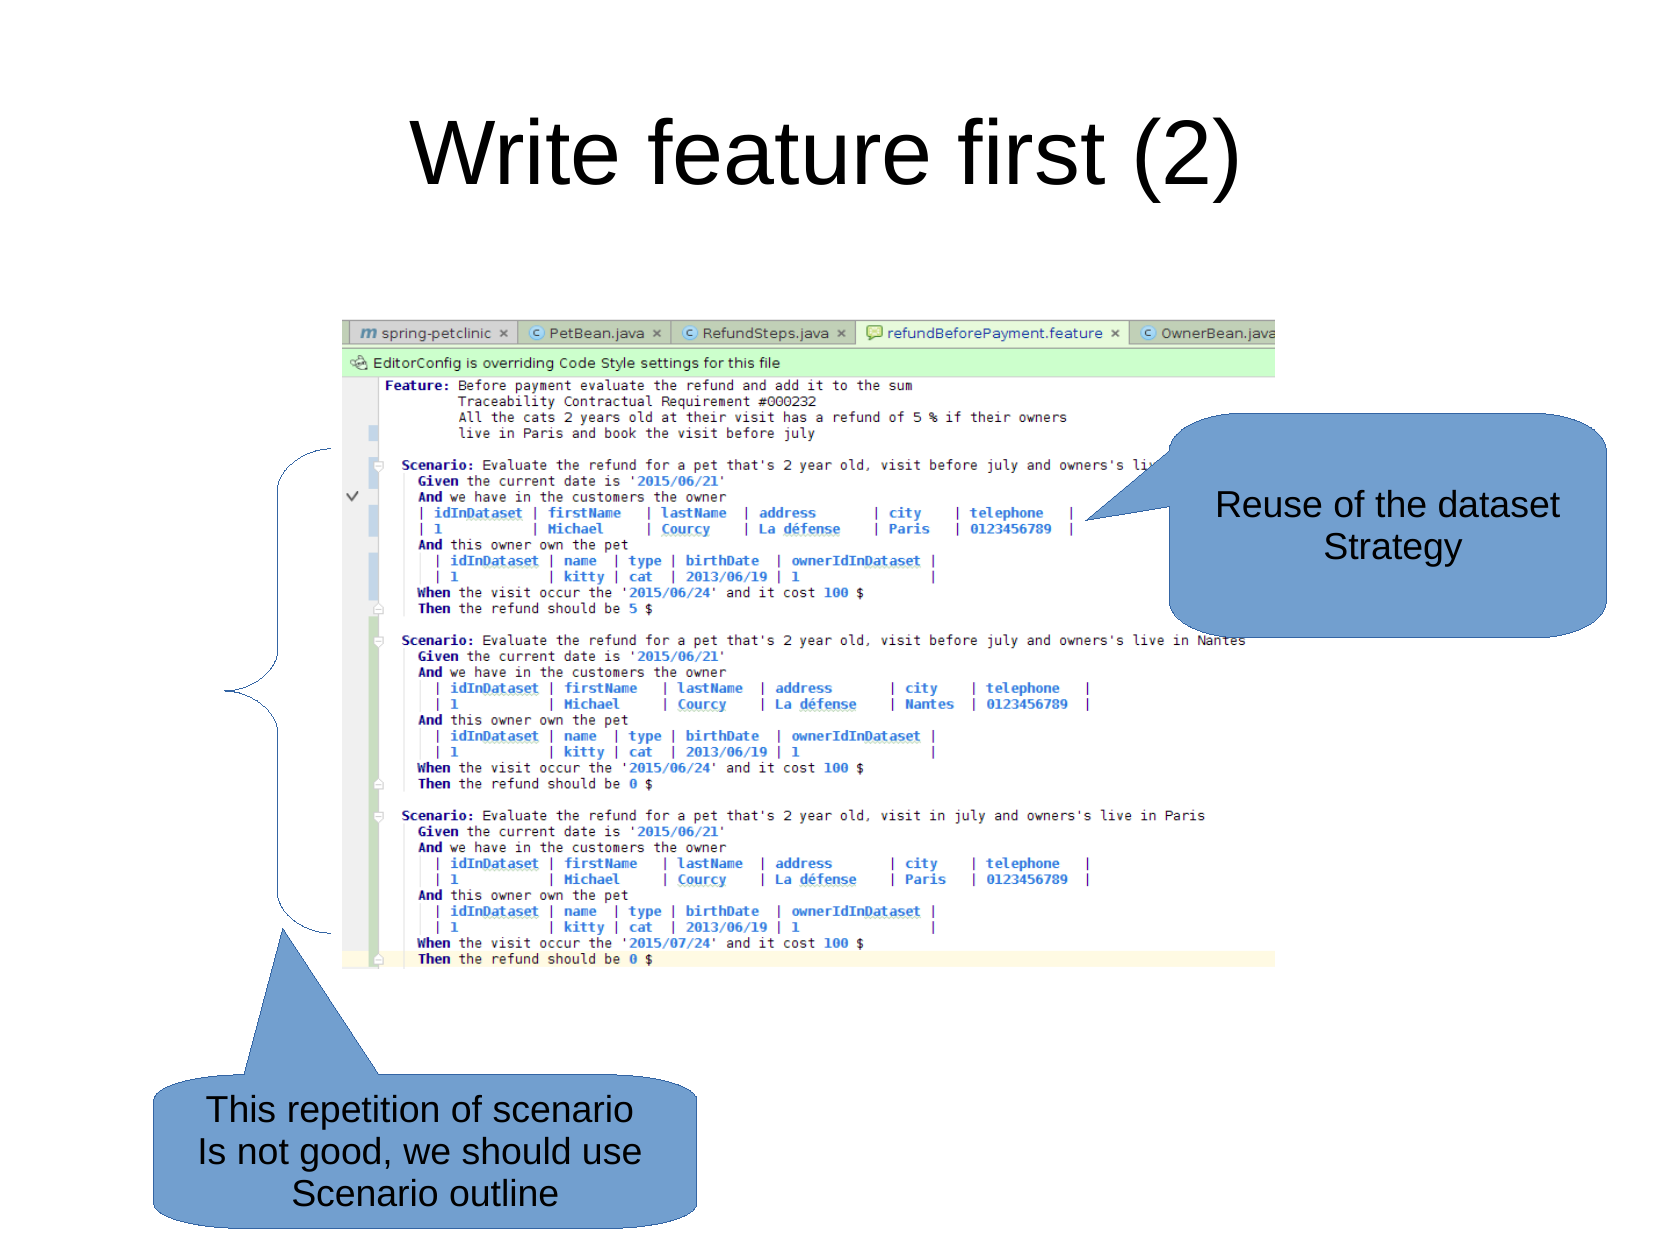

# Write feature first (2)
Reuse of the dataset
 Strategy
This repetition of scenario
Is not good, we should use
Scenario outline